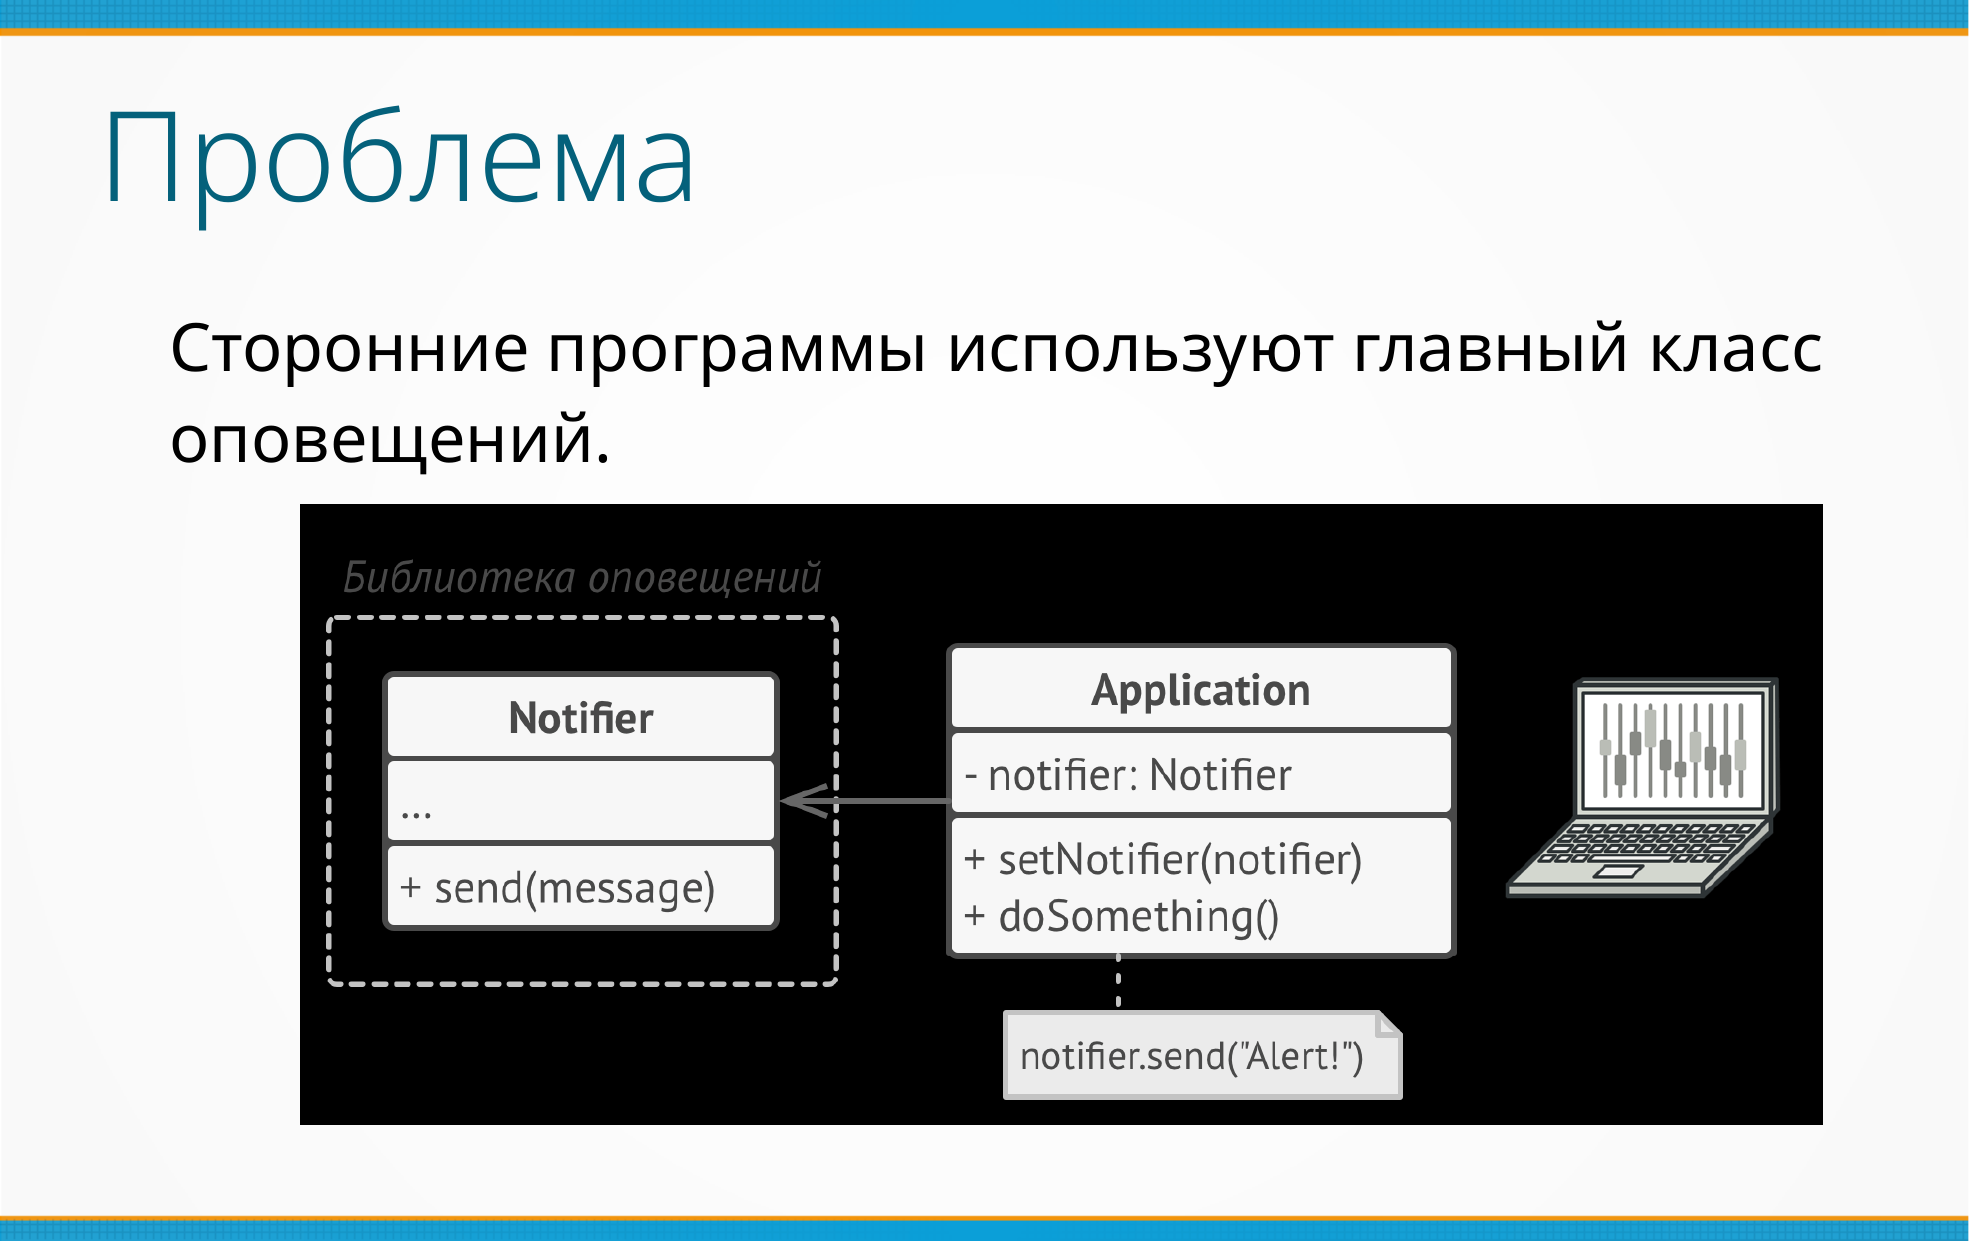

# Проблема
Сторонние программы используют главный класс оповещений.